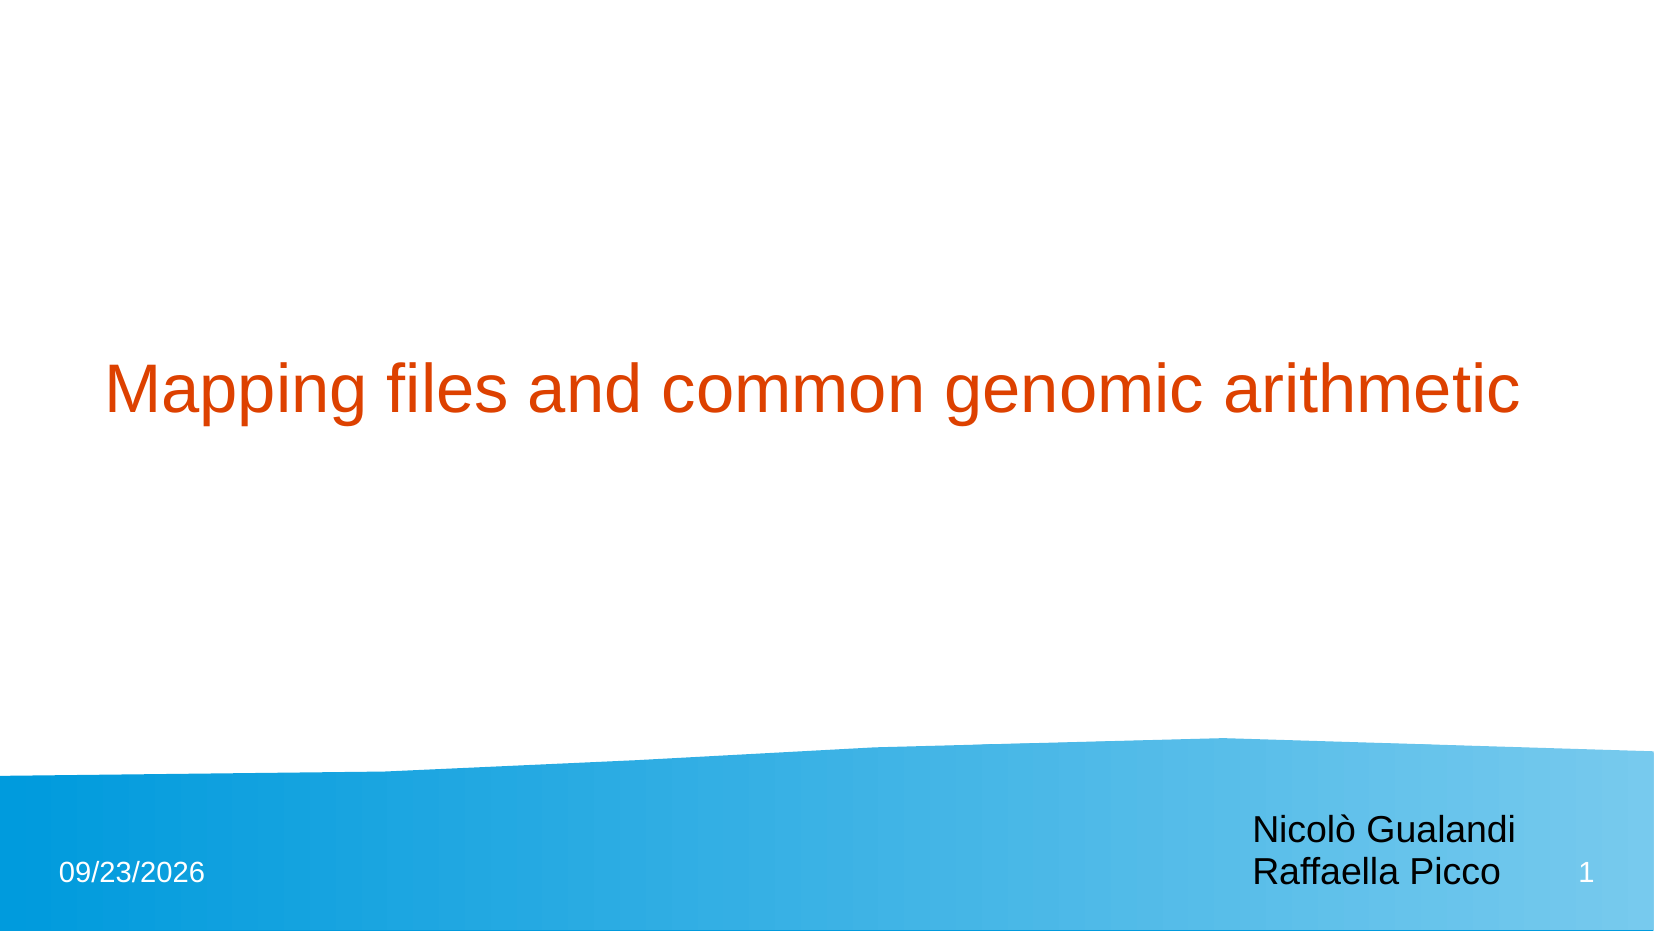

# Mapping files and common genomic arithmetic
Nicolò Gualandi
Raffaella Picco